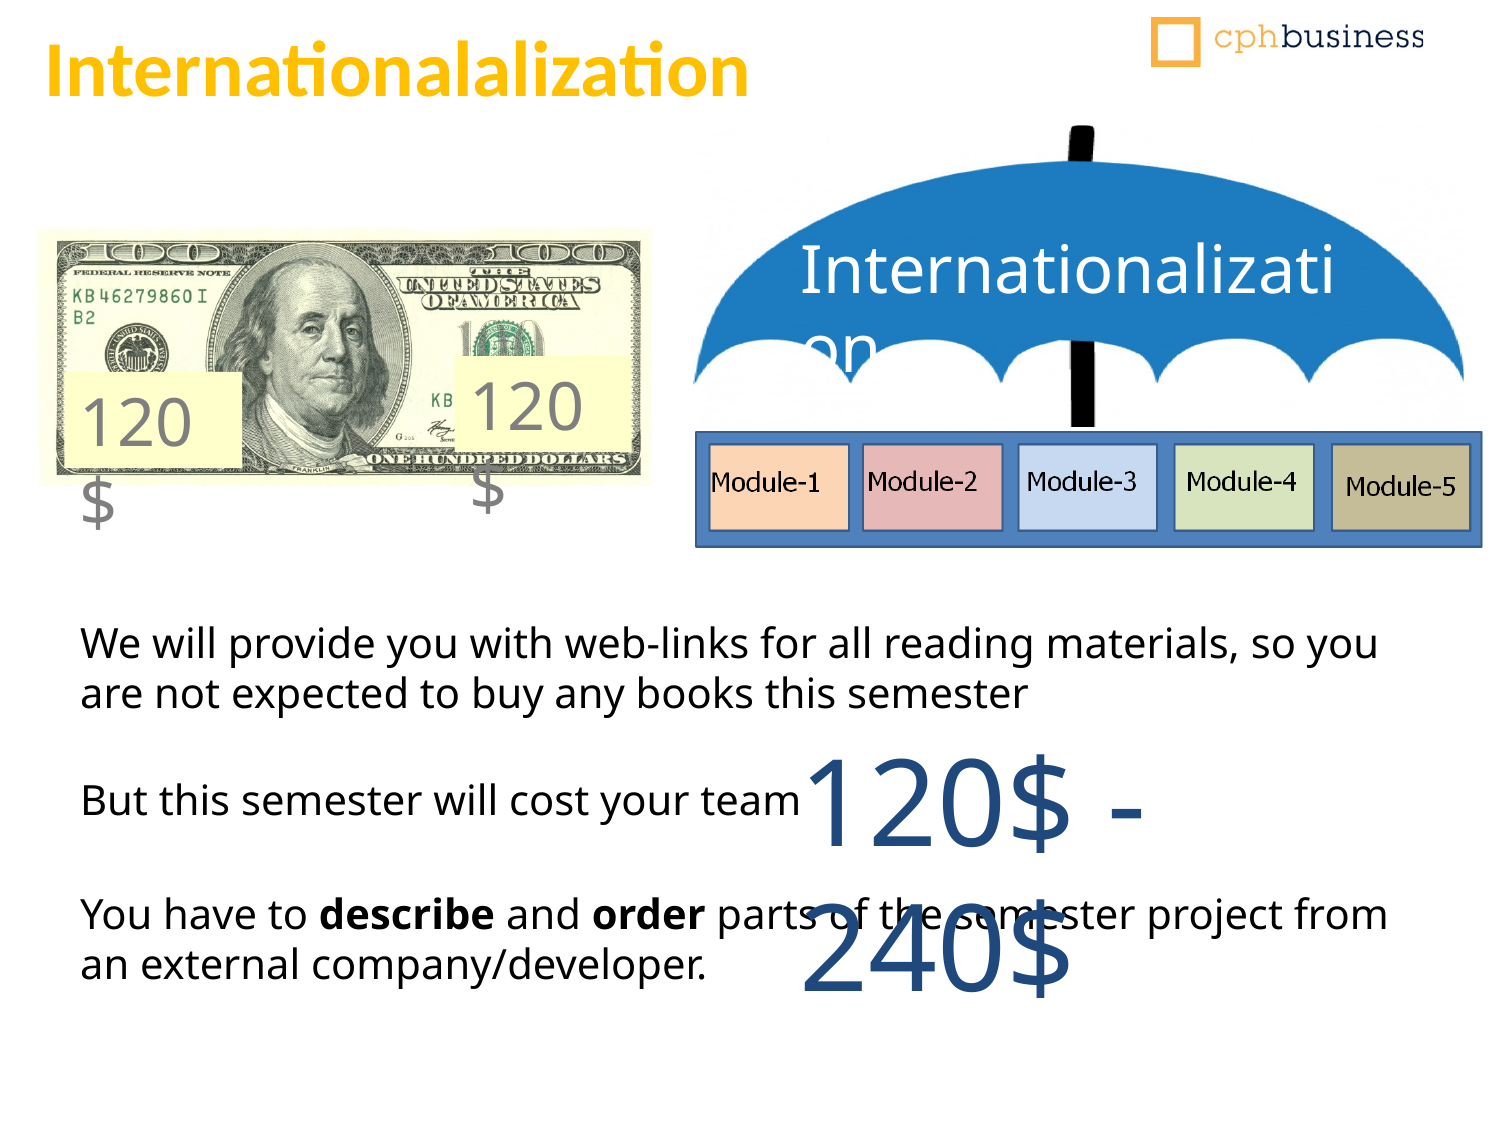

# Internationalalization
Internationalization
120$
120$
We will provide you with web-links for all reading materials, so you are not expected to buy any books this semester
120$ - 240$
But this semester will cost your team
You have to describe and order parts of the semester project from an external company/developer.